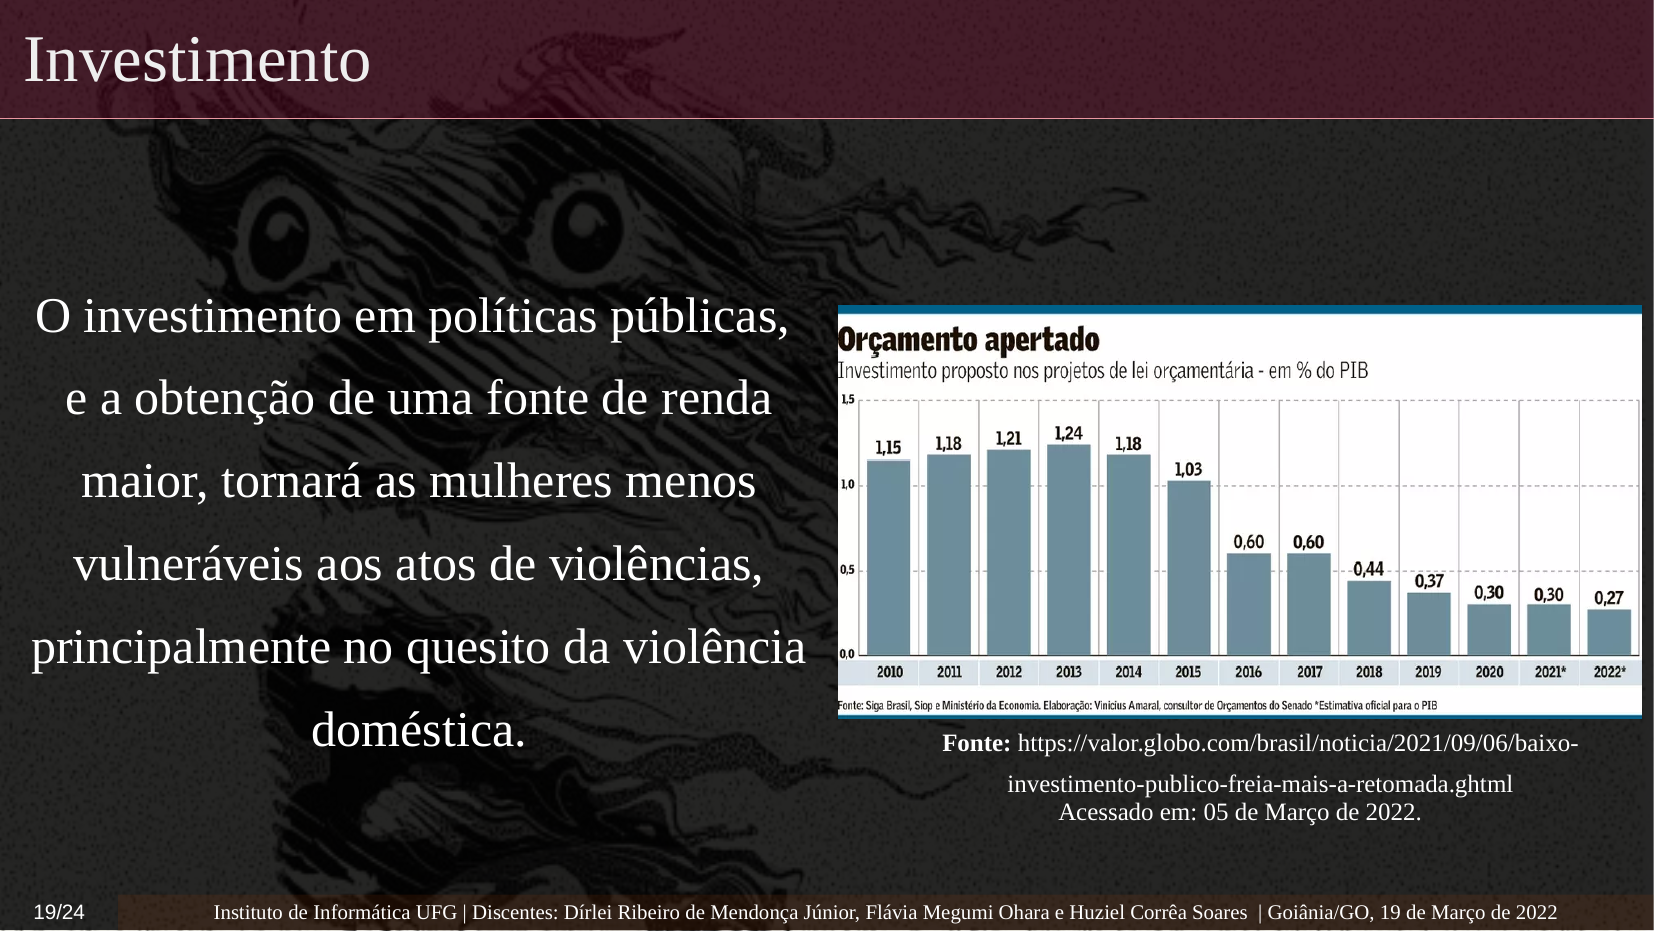

# Investimento
O investimento em políticas públicas,
e a obtenção de uma fonte de renda maior, tornará as mulheres menos vulneráveis aos atos de violências, principalmente no quesito da violência doméstica.
Fonte: https://valor.globo.com/brasil/noticia/2021/09/06/baixo-investimento-publico-freia-mais-a-retomada.ghtml
Acessado em: 05 de Março de 2022.
19